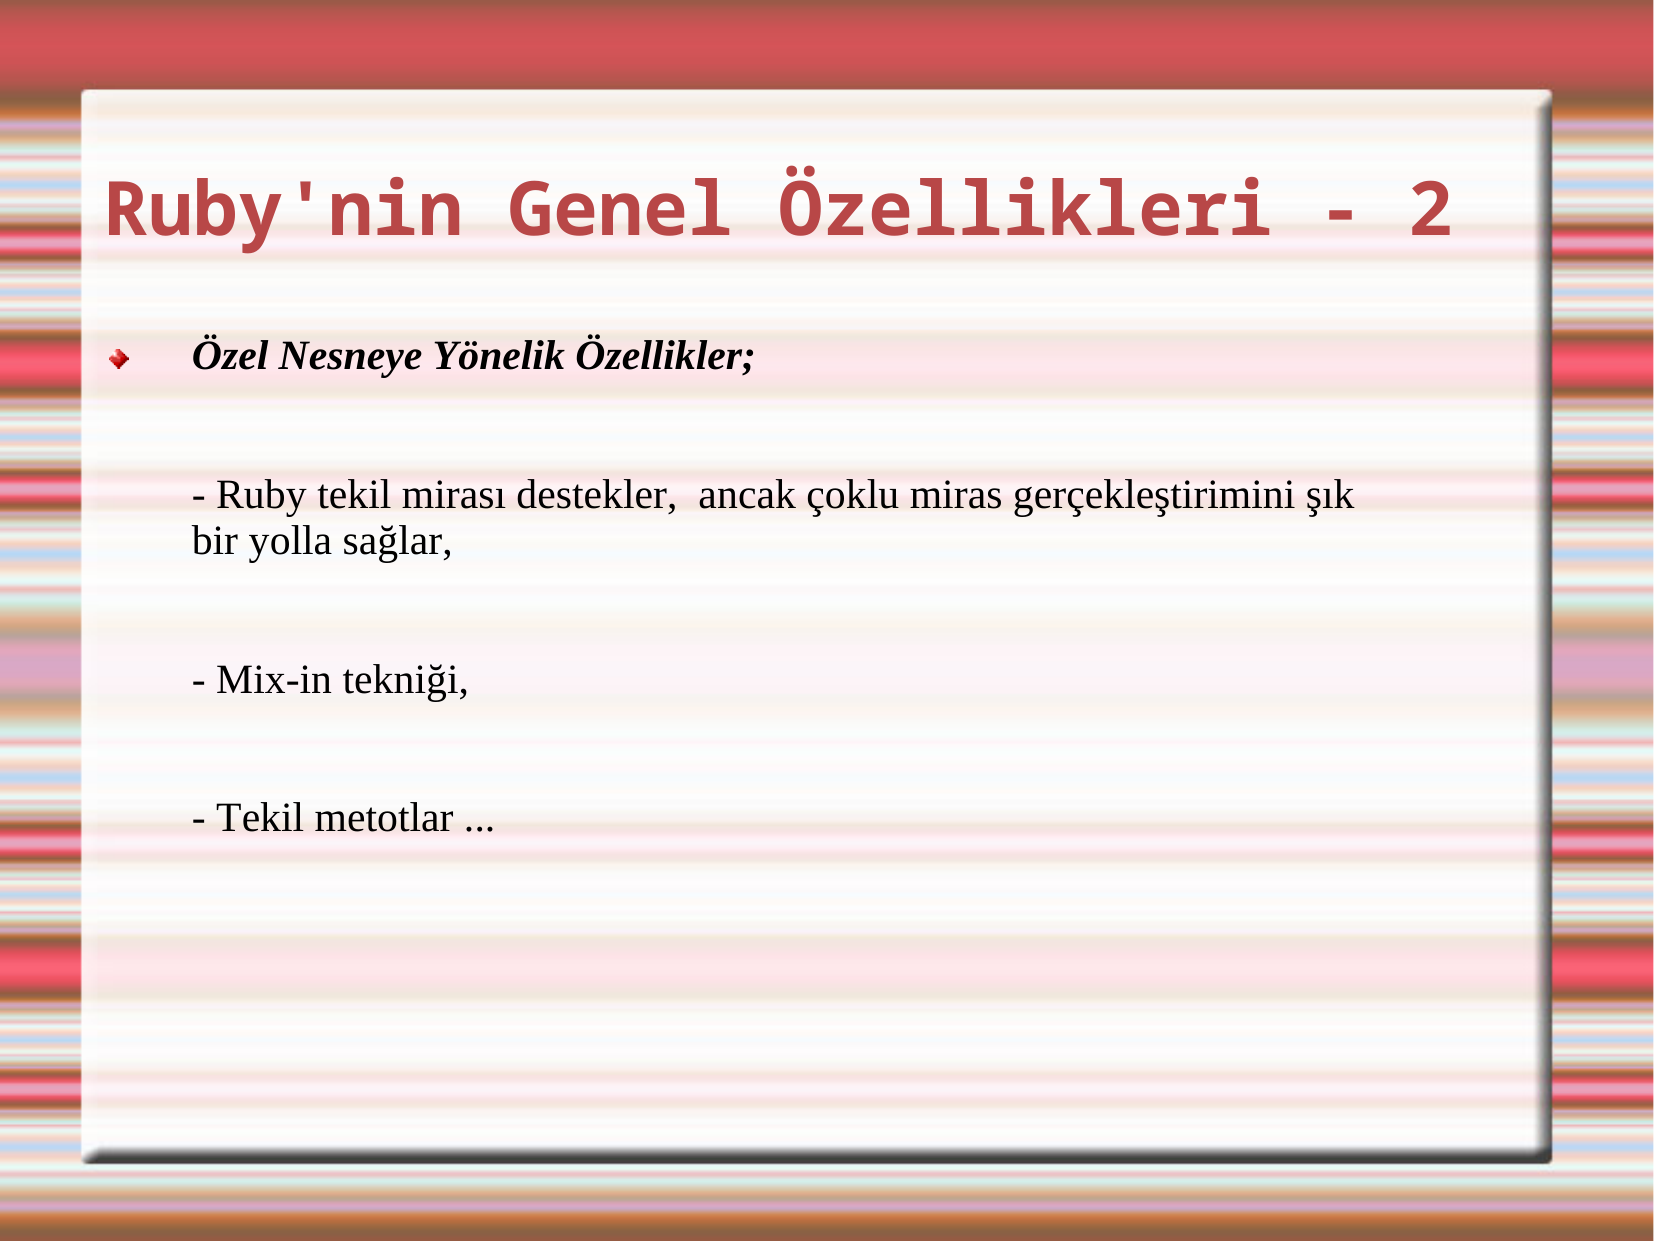

Ruby'nin Genel Özellikleri - 2
Özel Nesneye Yönelik Özellikler;
- Ruby tekil mirası destekler, ancak çoklu miras gerçekleştirimini şık bir yolla sağlar,
- Mix-in tekniği,
- Tekil metotlar ...